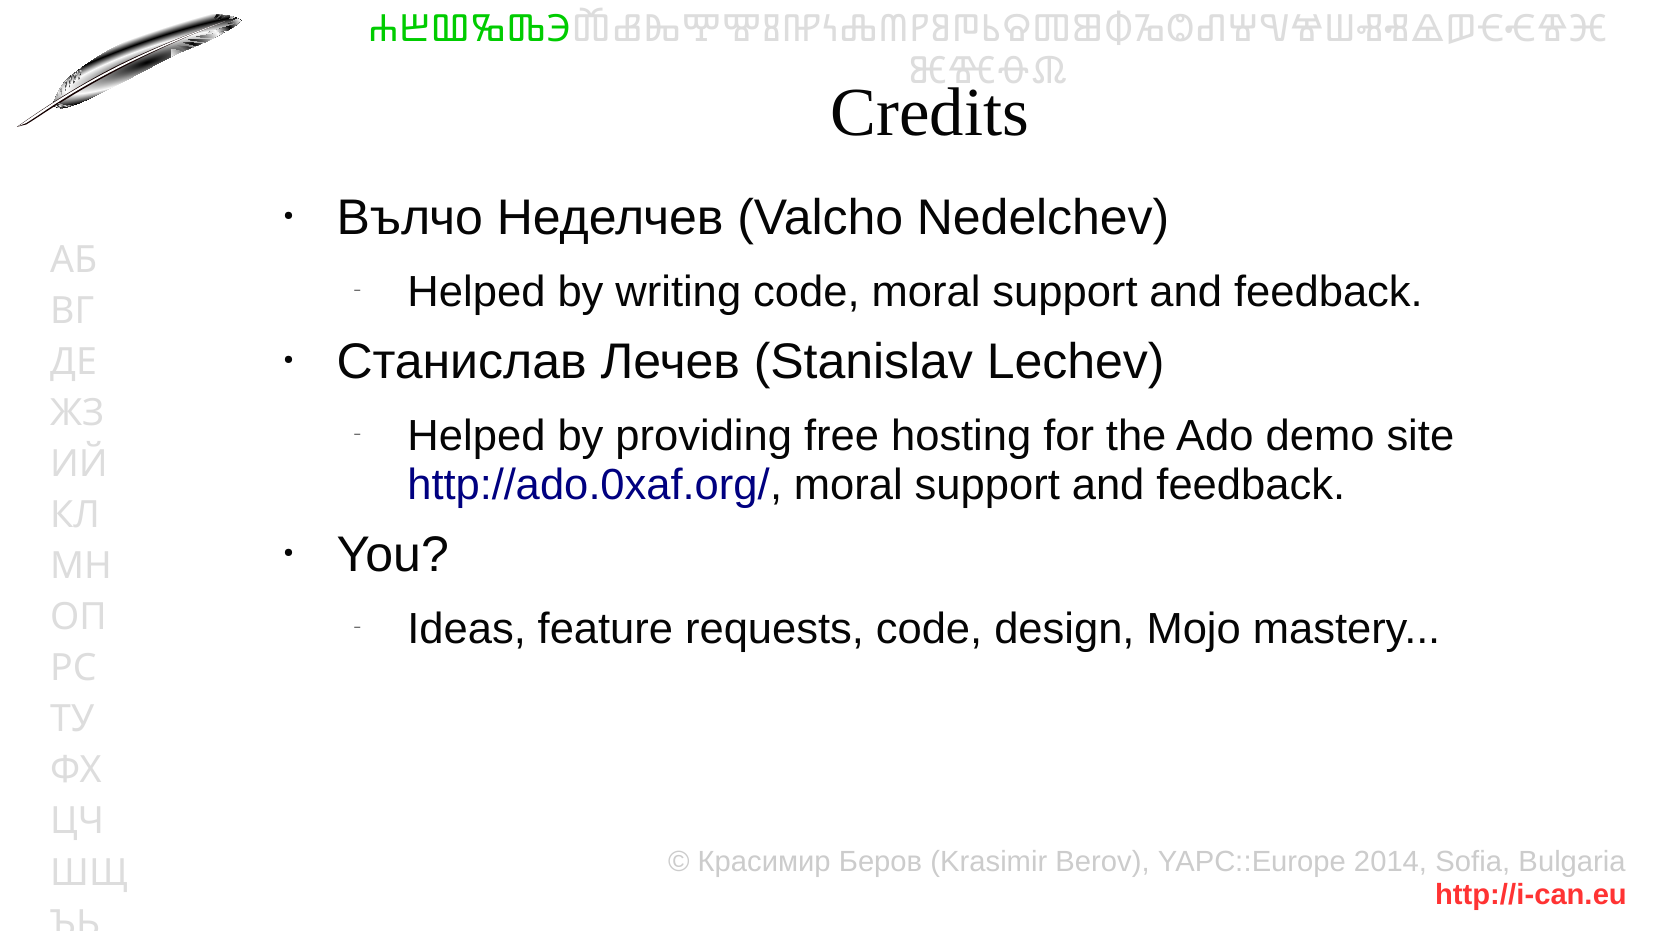

# Credits
Вълчо Неделчев (Valcho Nedelchev)
Helped by writing code, moral support and feedback.
Станислав Лечев (Stanislav Lechev)
Helped by providing free hosting for the Ado demo site
http://ado.0xaf.org/, moral support and feedback.
You?
Ideas, feature requests, code, design, Mojo mastery...